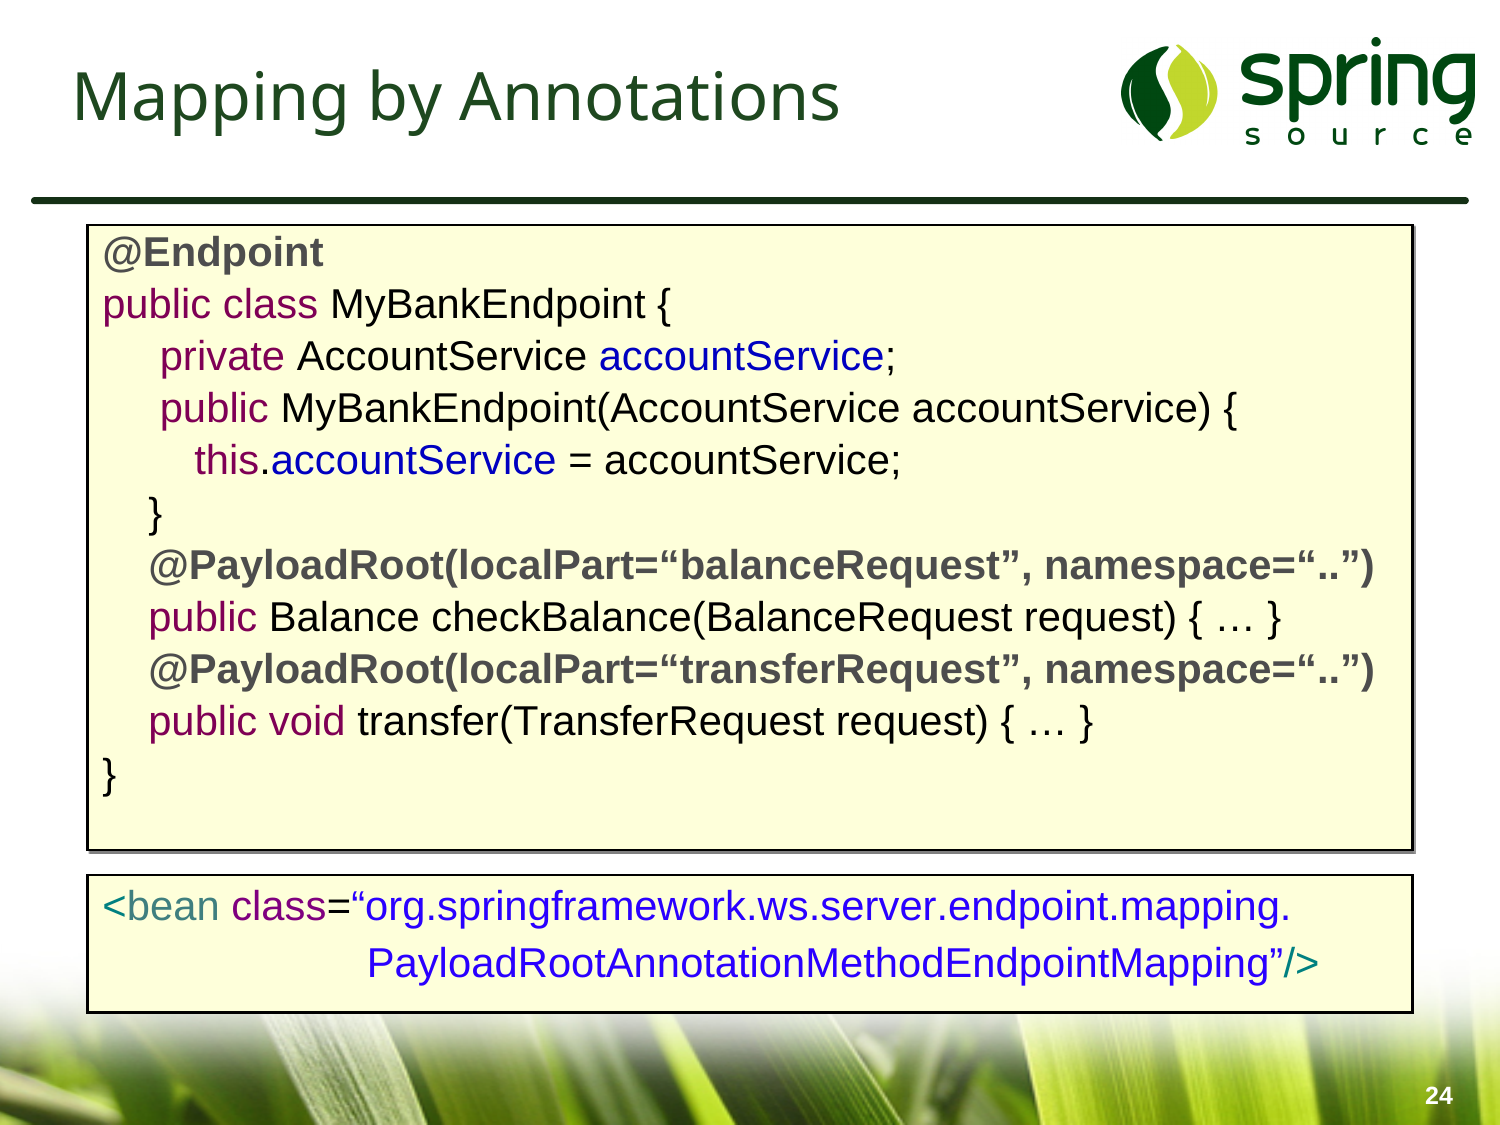

# Mapping by Annotations
@Endpoint
public class MyBankEndpoint {
 private AccountService accountService;
 public MyBankEndpoint(AccountService accountService) {
 this.accountService = accountService;
 }
 @PayloadRoot(localPart=“balanceRequest”, namespace=“..”)
 public Balance checkBalance(BalanceRequest request) { … }
 @PayloadRoot(localPart=“transferRequest”, namespace=“..”)
 public void transfer(TransferRequest request) { … }
}
<bean class=“org.springframework.ws.server.endpoint.mapping.
 PayloadRootAnnotationMethodEndpointMapping”/>